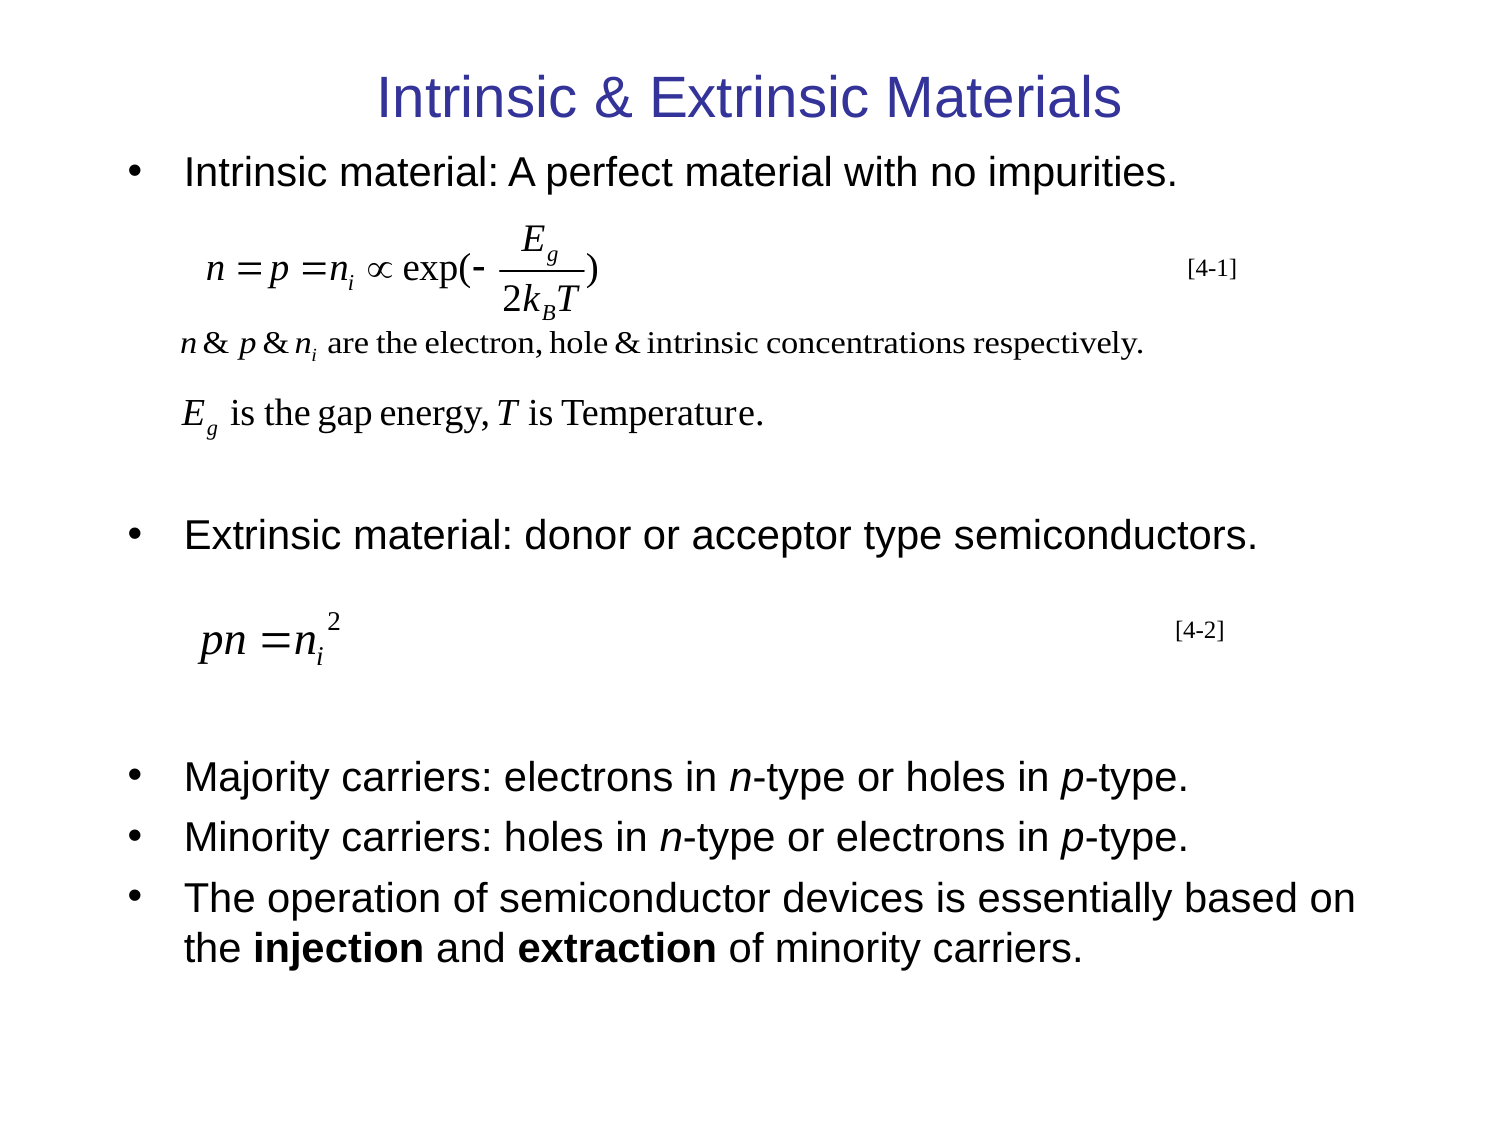

# Intrinsic & Extrinsic Materials
Intrinsic material: A perfect material with no impurities.
Extrinsic material: donor or acceptor type semiconductors.
Majority carriers: electrons in n-type or holes in p-type.
Minority carriers: holes in n-type or electrons in p-type.
The operation of semiconductor devices is essentially based on the injection and extraction of minority carriers.
[4-1]
[4-2]